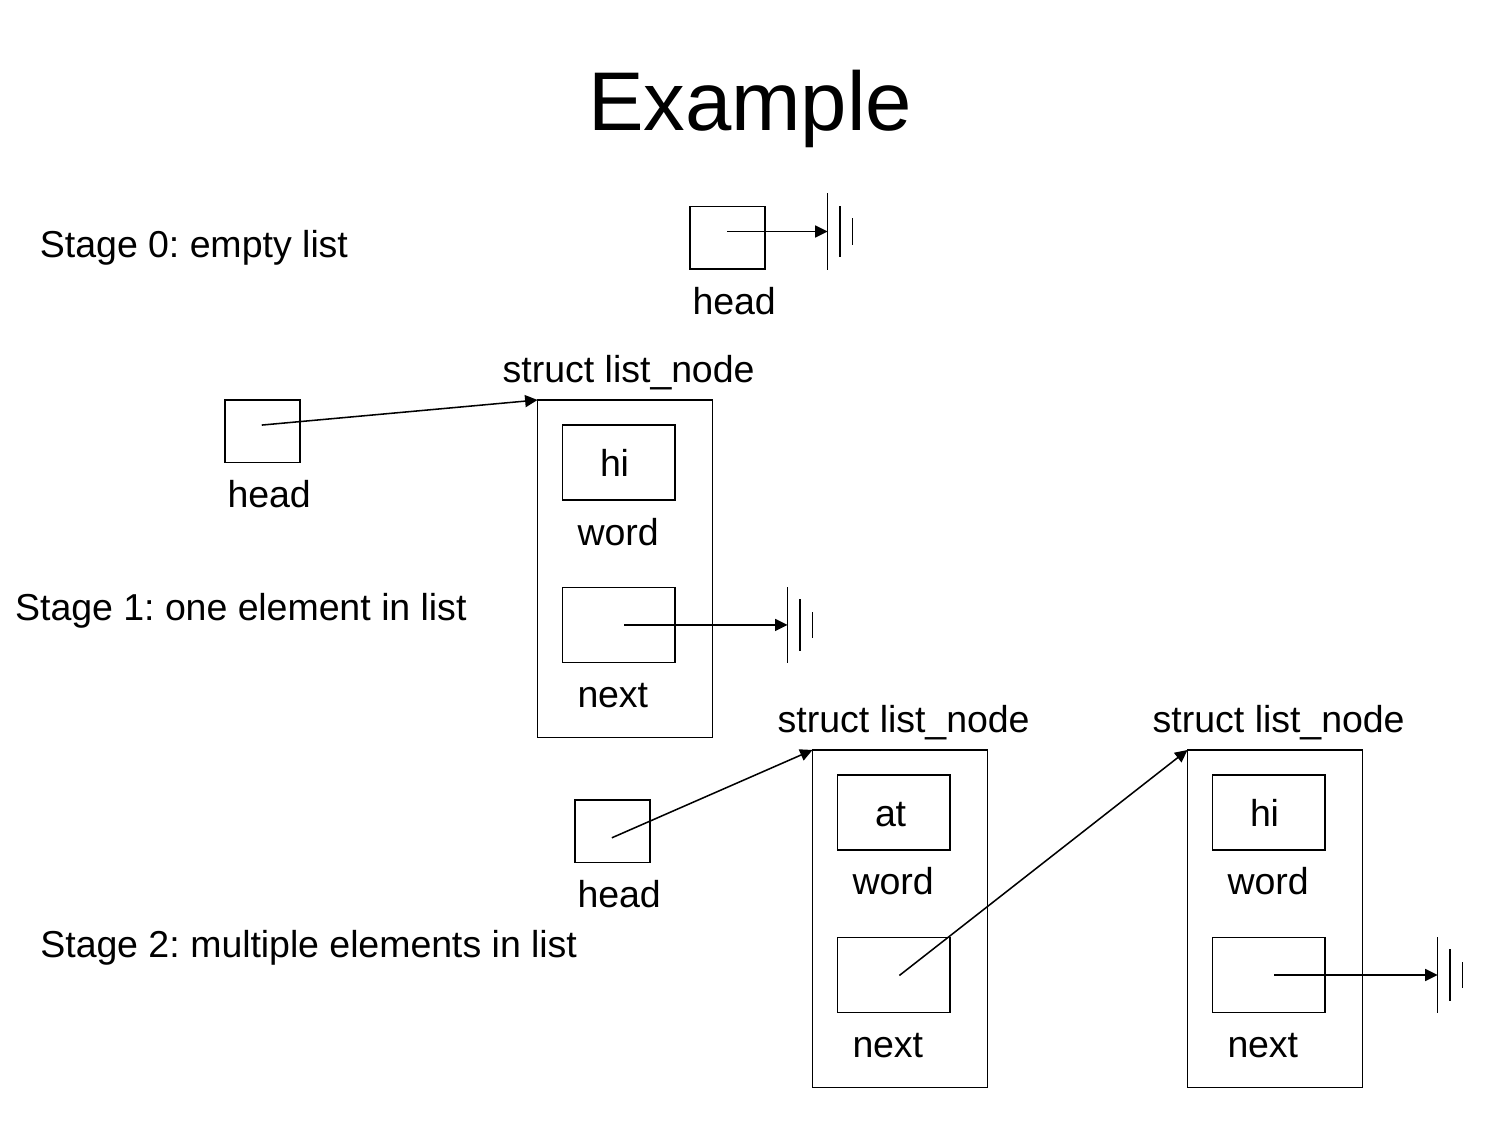

# Example
Stage 0: empty list
head
struct list_node
hi
head
word
Stage 1: one element in list
next
struct list_node
struct list_node
at
hi
word
word
head
Stage 2: multiple elements in list
next
next